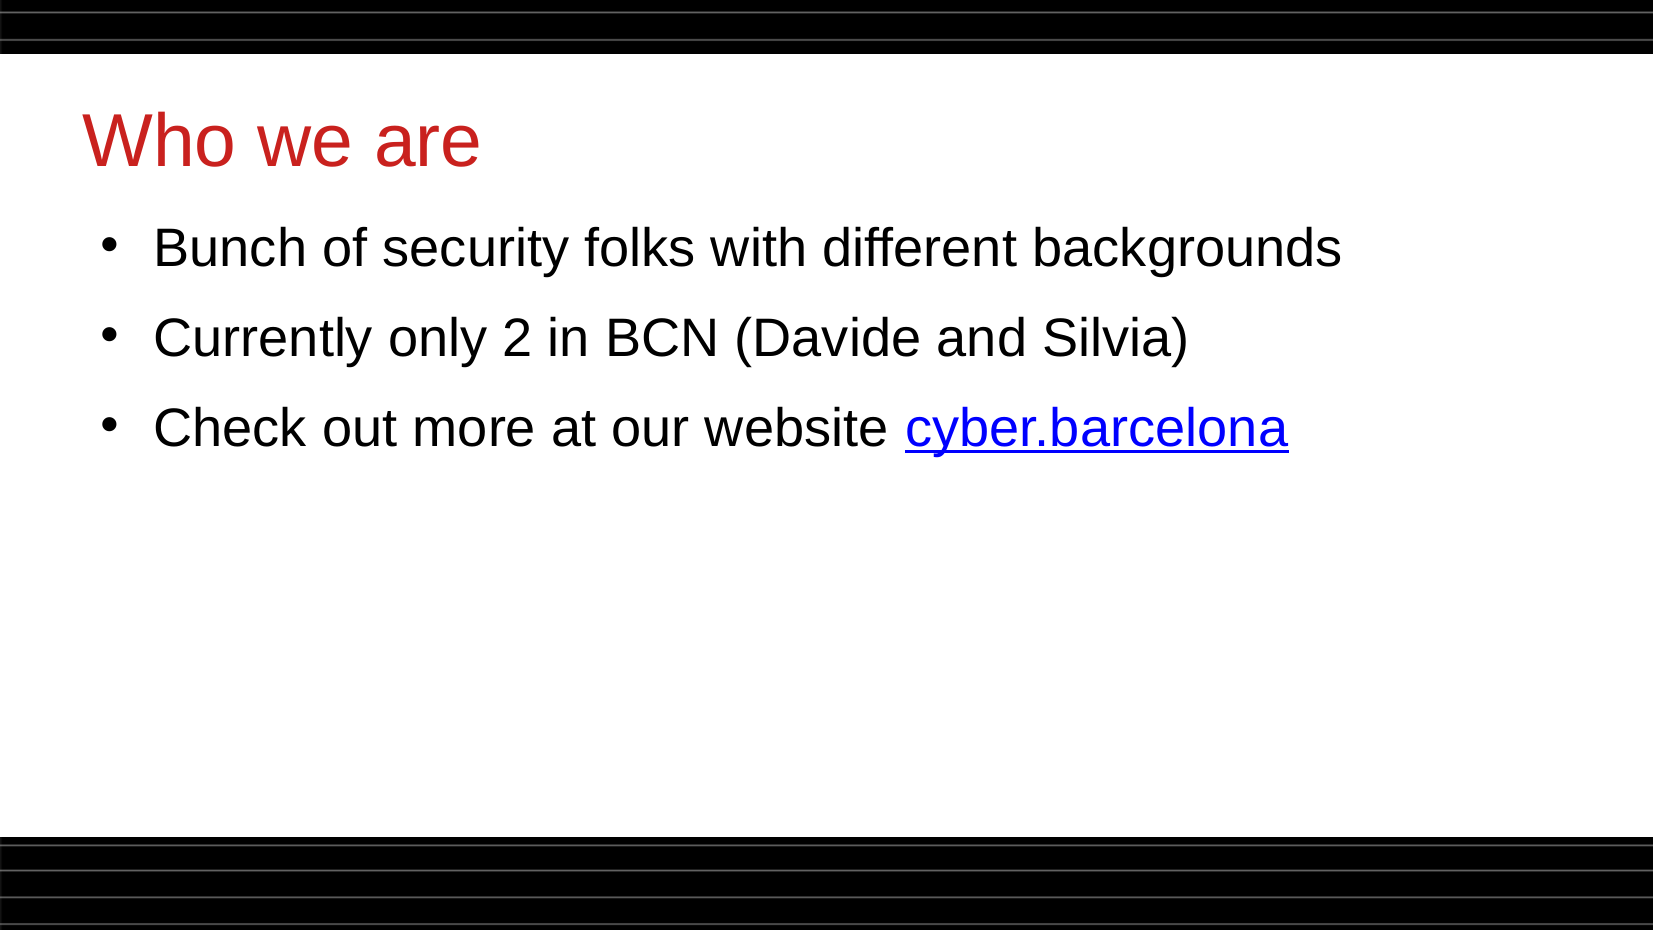

Who we are
Bunch of security folks with different backgrounds
Currently only 2 in BCN (Davide and Silvia)
Check out more at our website cyber.barcelona